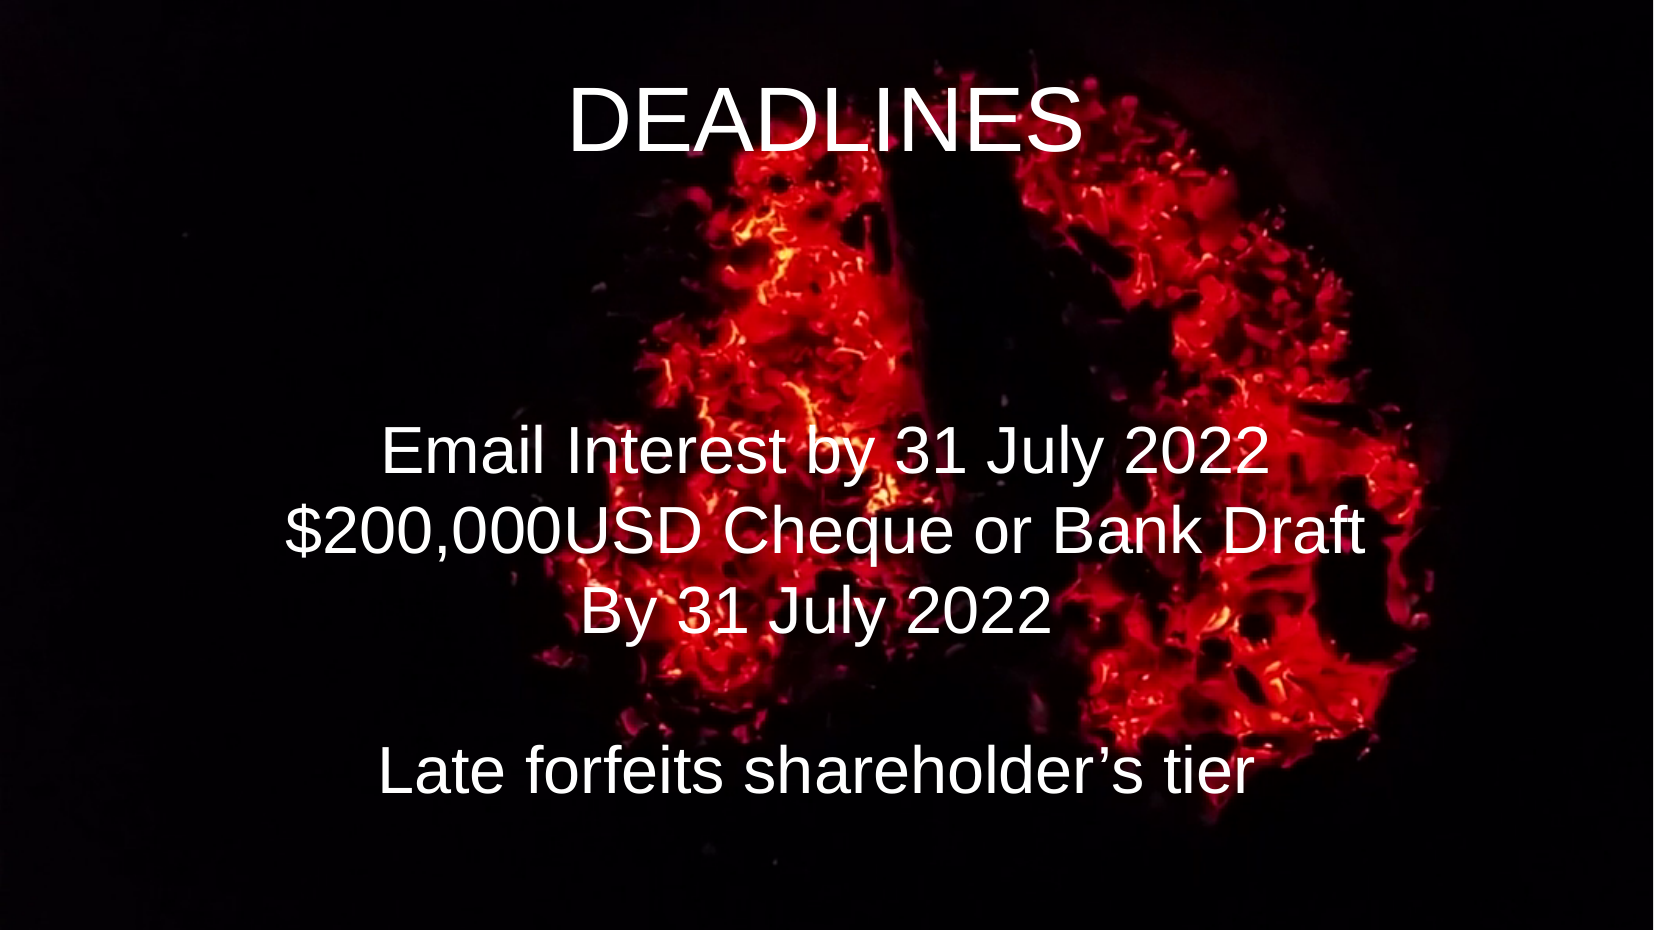

DEADLINES
Email Interest by 31 July 2022
$200,000USD Cheque or Bank Draft
By 31 July 2022
Late forfeits shareholder’s tier